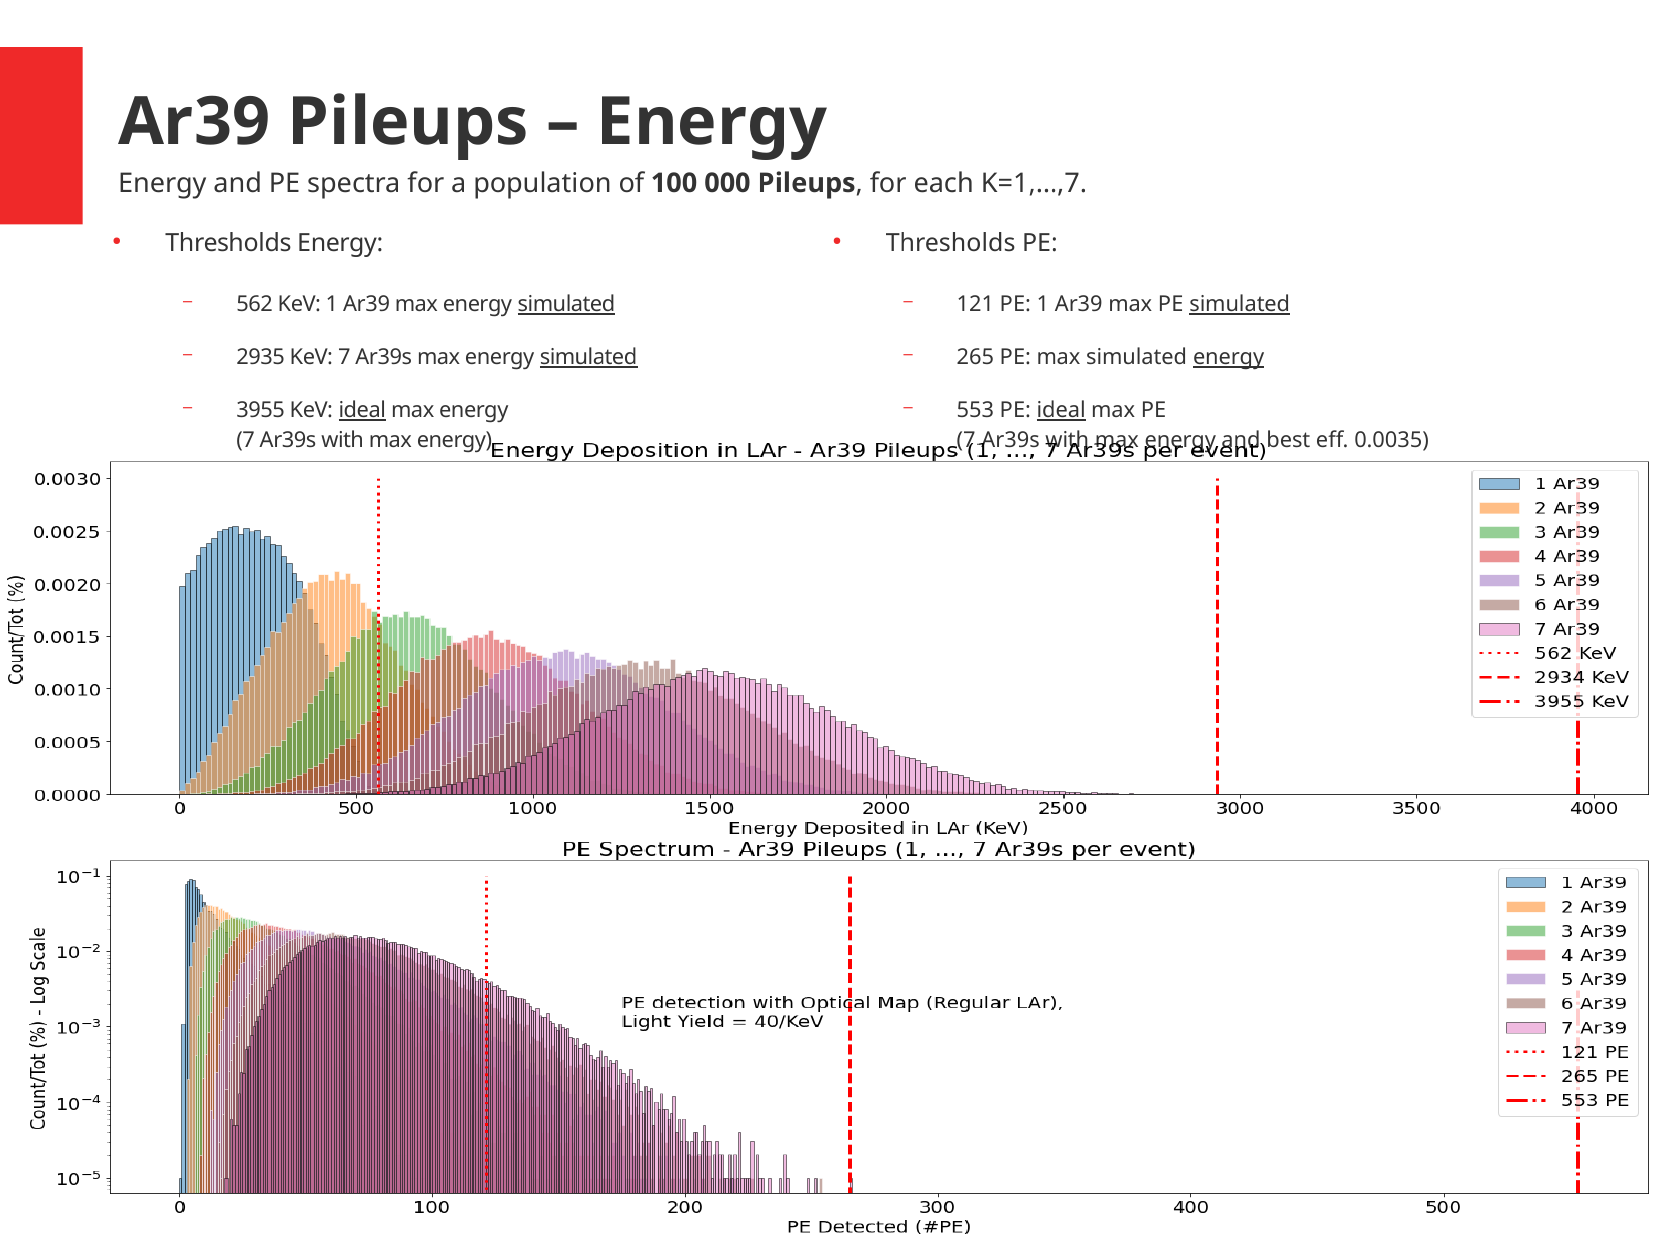

# Ar39 Pileups – Energy Energy and PE spectra for a population of 100 000 Pileups, for each K=1,…,7.
Thresholds Energy:
562 KeV: 1 Ar39 max energy simulated
2935 KeV: 7 Ar39s max energy simulated
3955 KeV: ideal max energy
(7 Ar39s with max energy)
Thresholds PE:
121 PE: 1 Ar39 max PE simulated
265 PE: max simulated energy
553 PE: ideal max PE
(7 Ar39s with max energy and best eff. 0.0035)
4